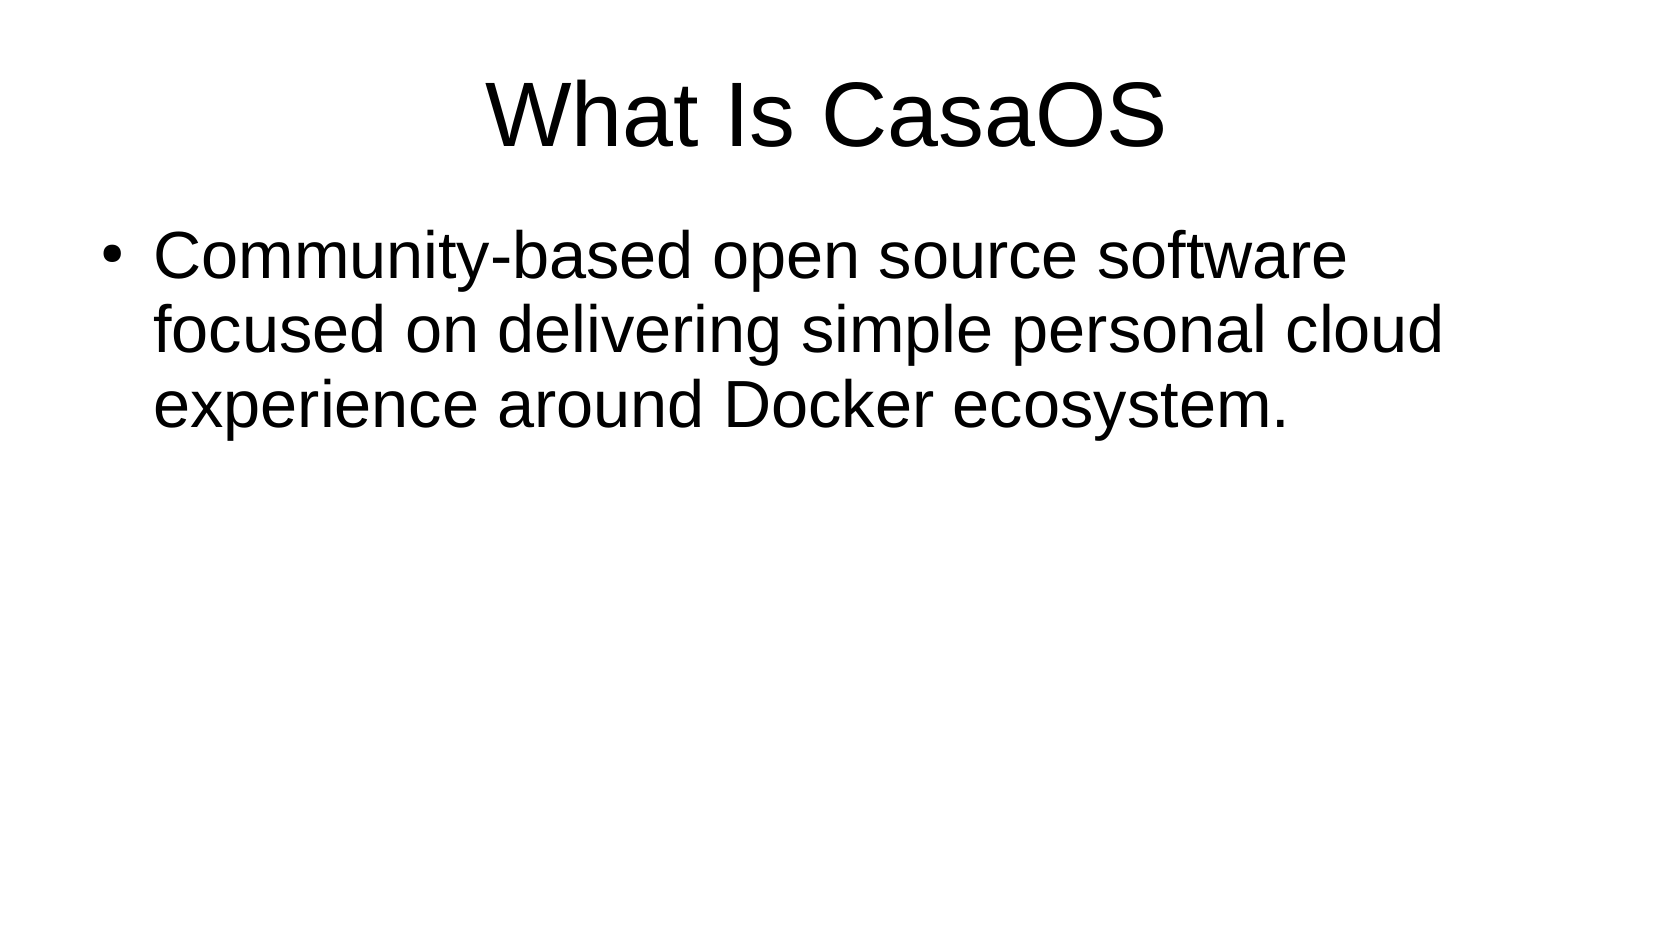

# What Is CasaOS
Community-based open source software focused on delivering simple personal cloud experience around Docker ecosystem.